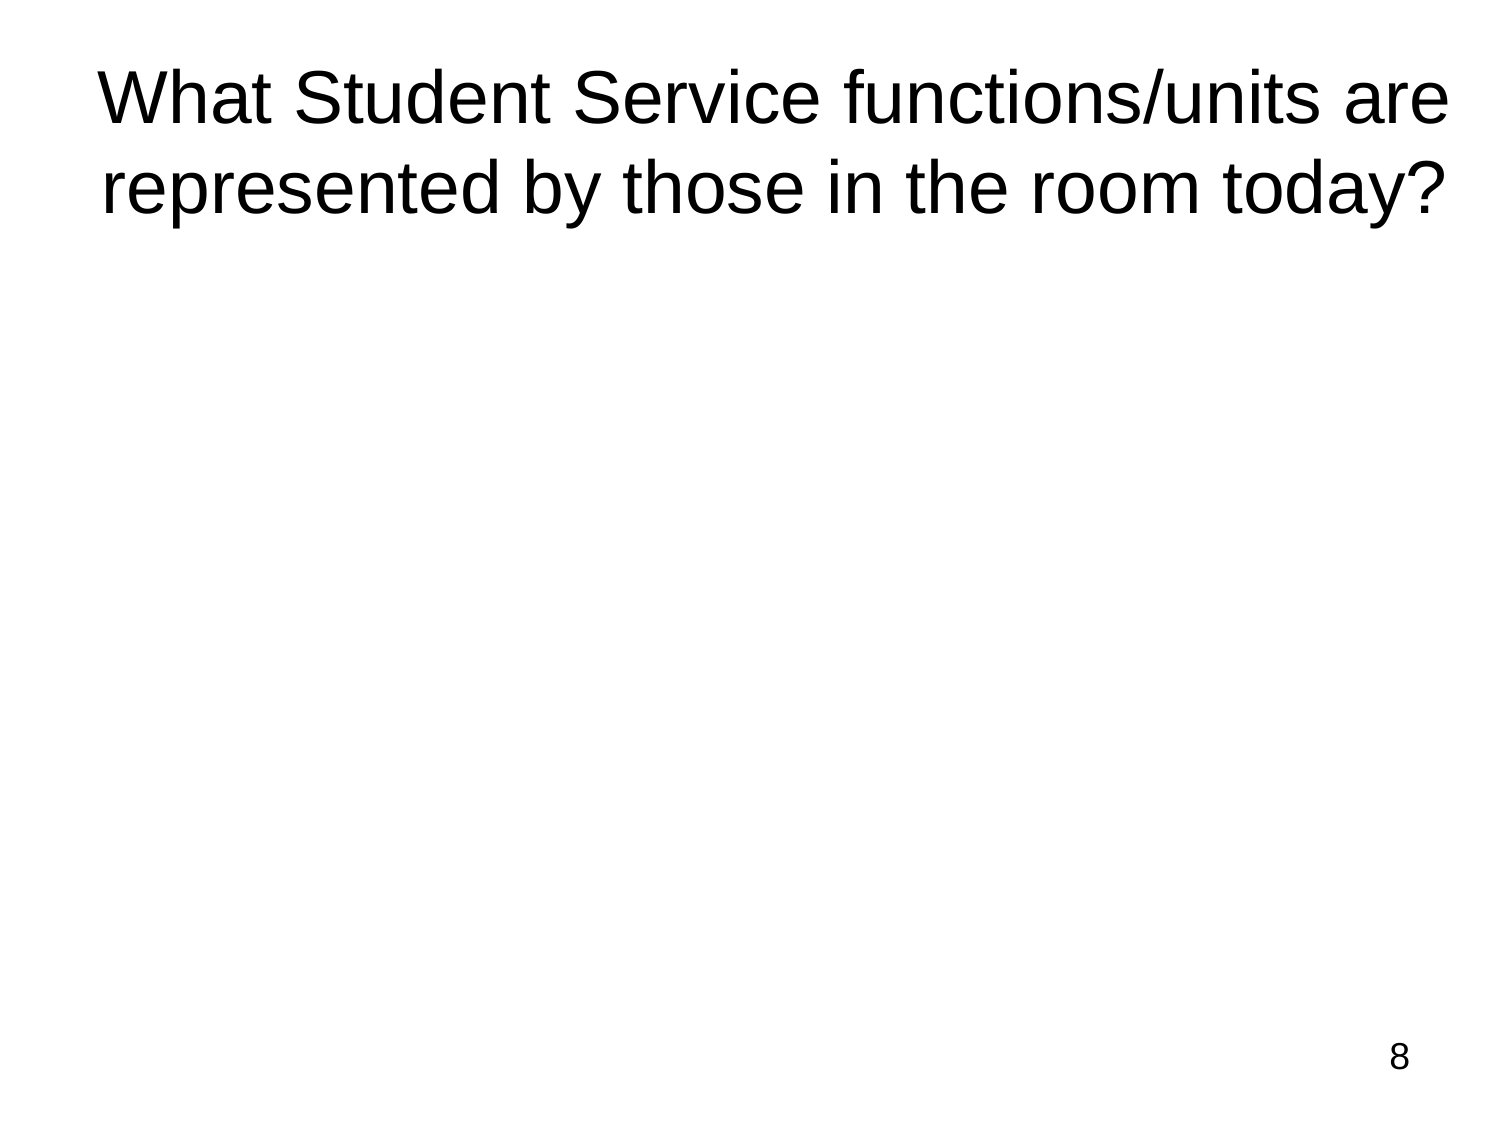

# What Student Service functions/units are represented by those in the room today?
8